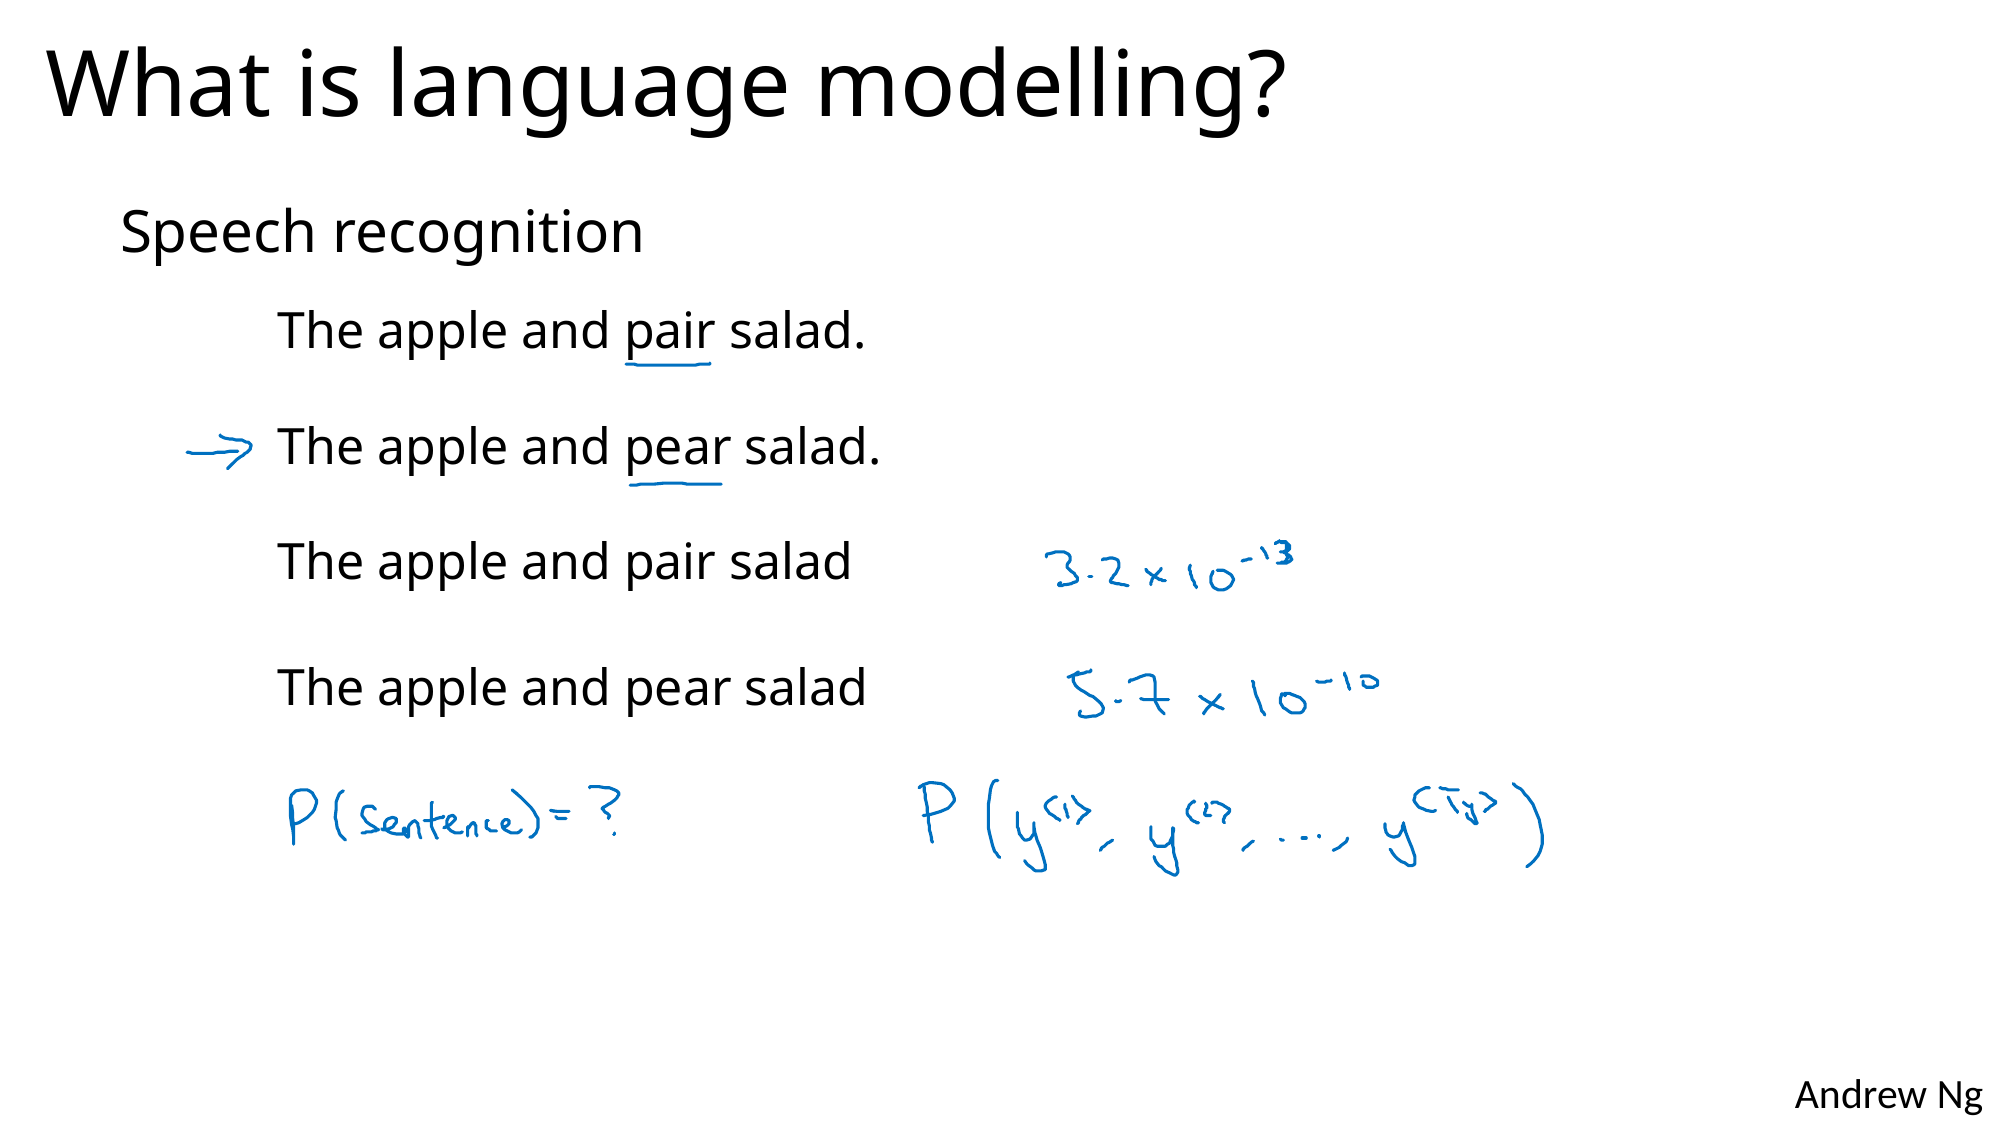

# What is language modelling?
Speech recognition
The apple and pair salad.
The apple and pear salad.
The apple and pair salad
The apple and pear salad